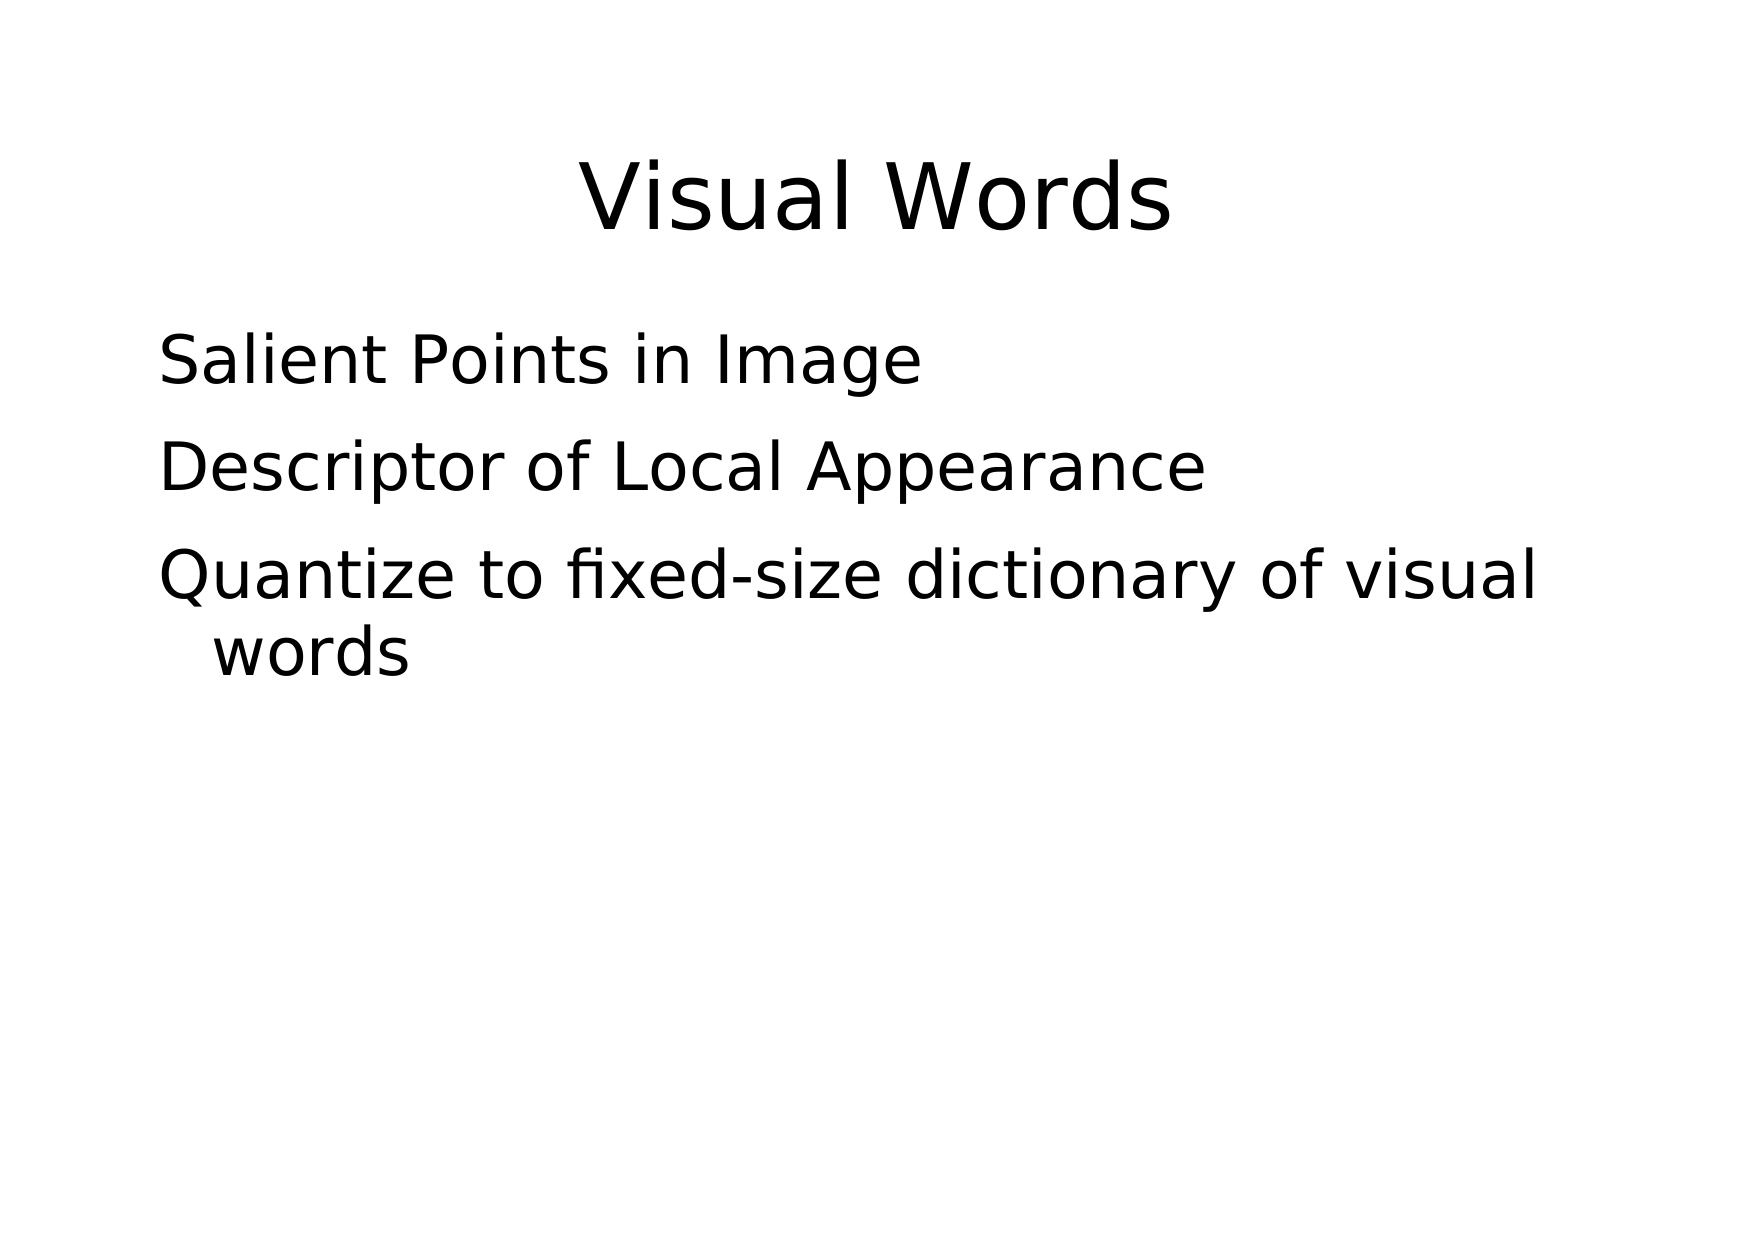

# Visual Words
Salient Points in Image
Descriptor of Local Appearance
Quantize to fixed-size dictionary of visual words